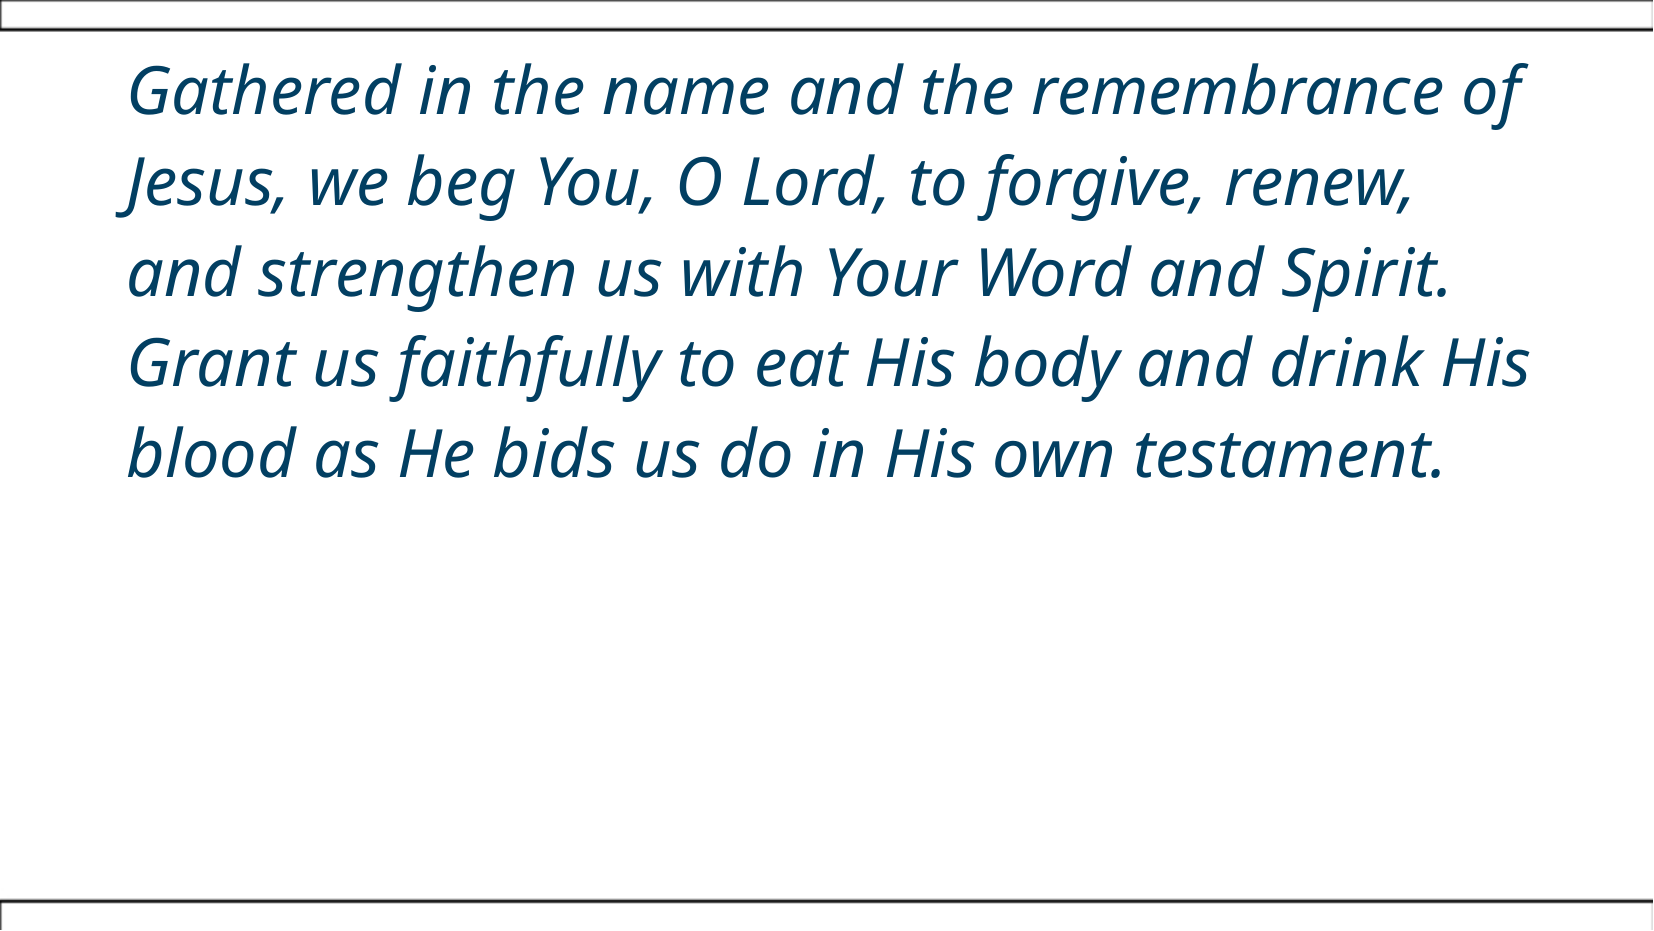

Gathered in the name and the remembrance of
 Jesus, we beg You, O Lord, to forgive, renew,
 and strengthen us with Your Word and Spirit.
 Grant us faithfully to eat His body and drink His
 blood as He bids us do in His own testament.